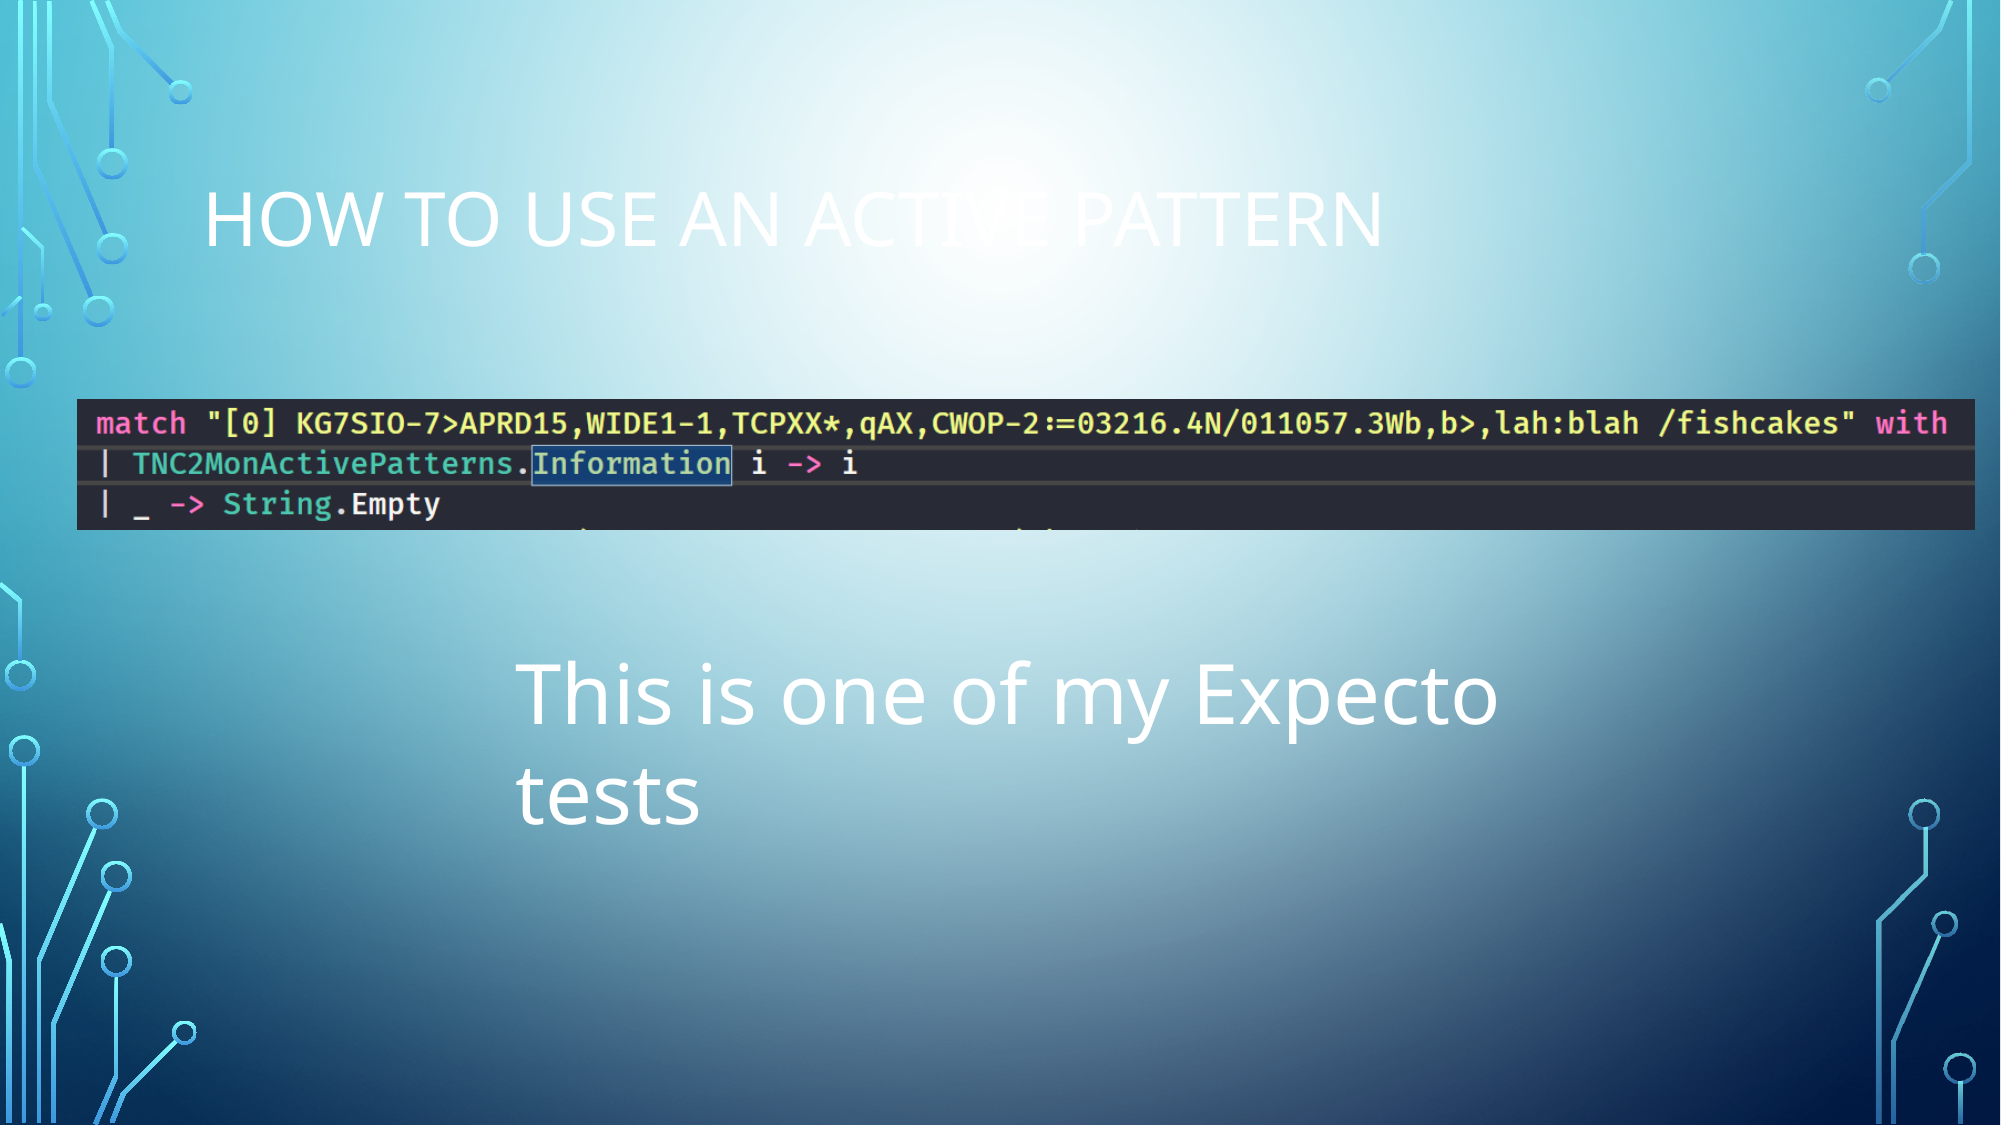

# How to use an active pattern
This is one of my Expecto tests